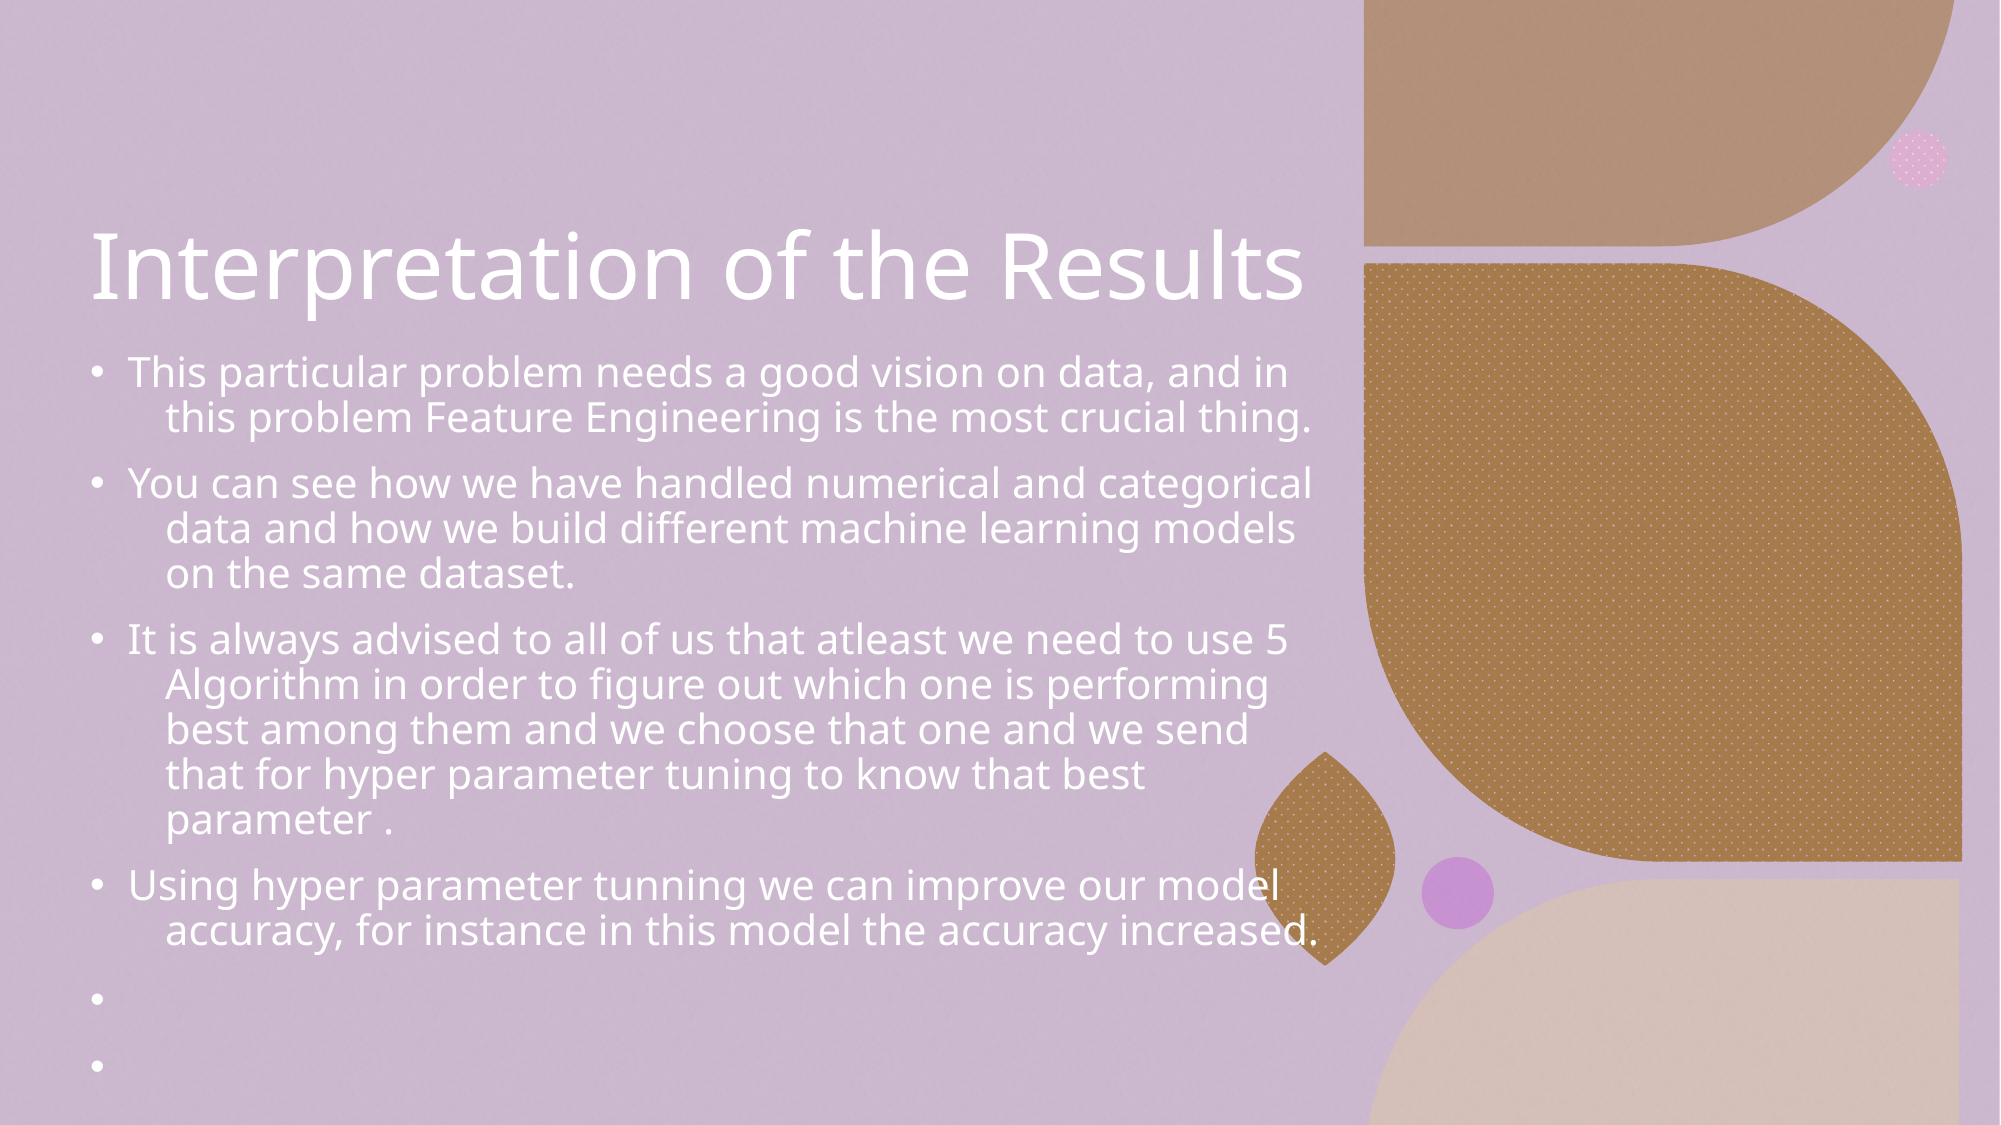

# Interpretation of the Results
This particular problem needs a good vision on data, and in this problem Feature Engineering is the most crucial thing.
You can see how we have handled numerical and categorical data and how we build different machine learning models on the same dataset.
It is always advised to all of us that atleast we need to use 5 Algorithm in order to figure out which one is performing best among them and we choose that one and we send that for hyper parameter tuning to know that best parameter .
Using hyper parameter tunning we can improve our model accuracy, for instance in this model the accuracy increased.